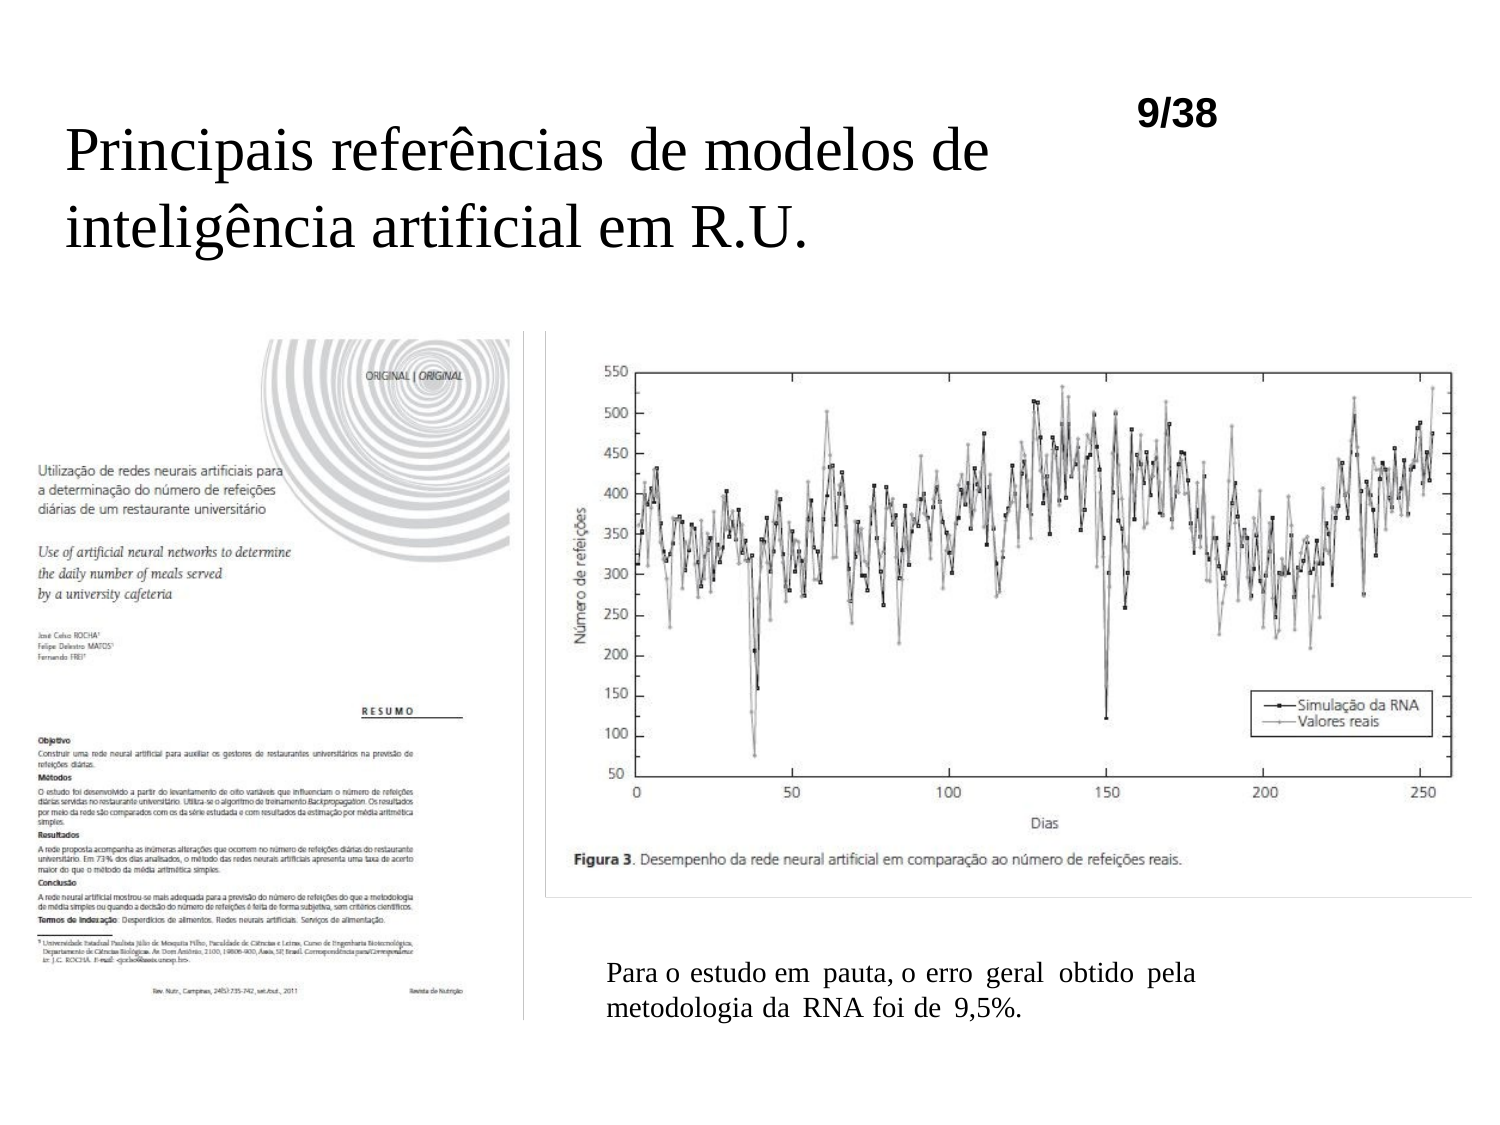

9/38
Principais referências de modelos de
inteligência artificial em R.U.
Para o estudo em pauta, o erro geral obtido pela metodologia da RNA foi de 9,5%.